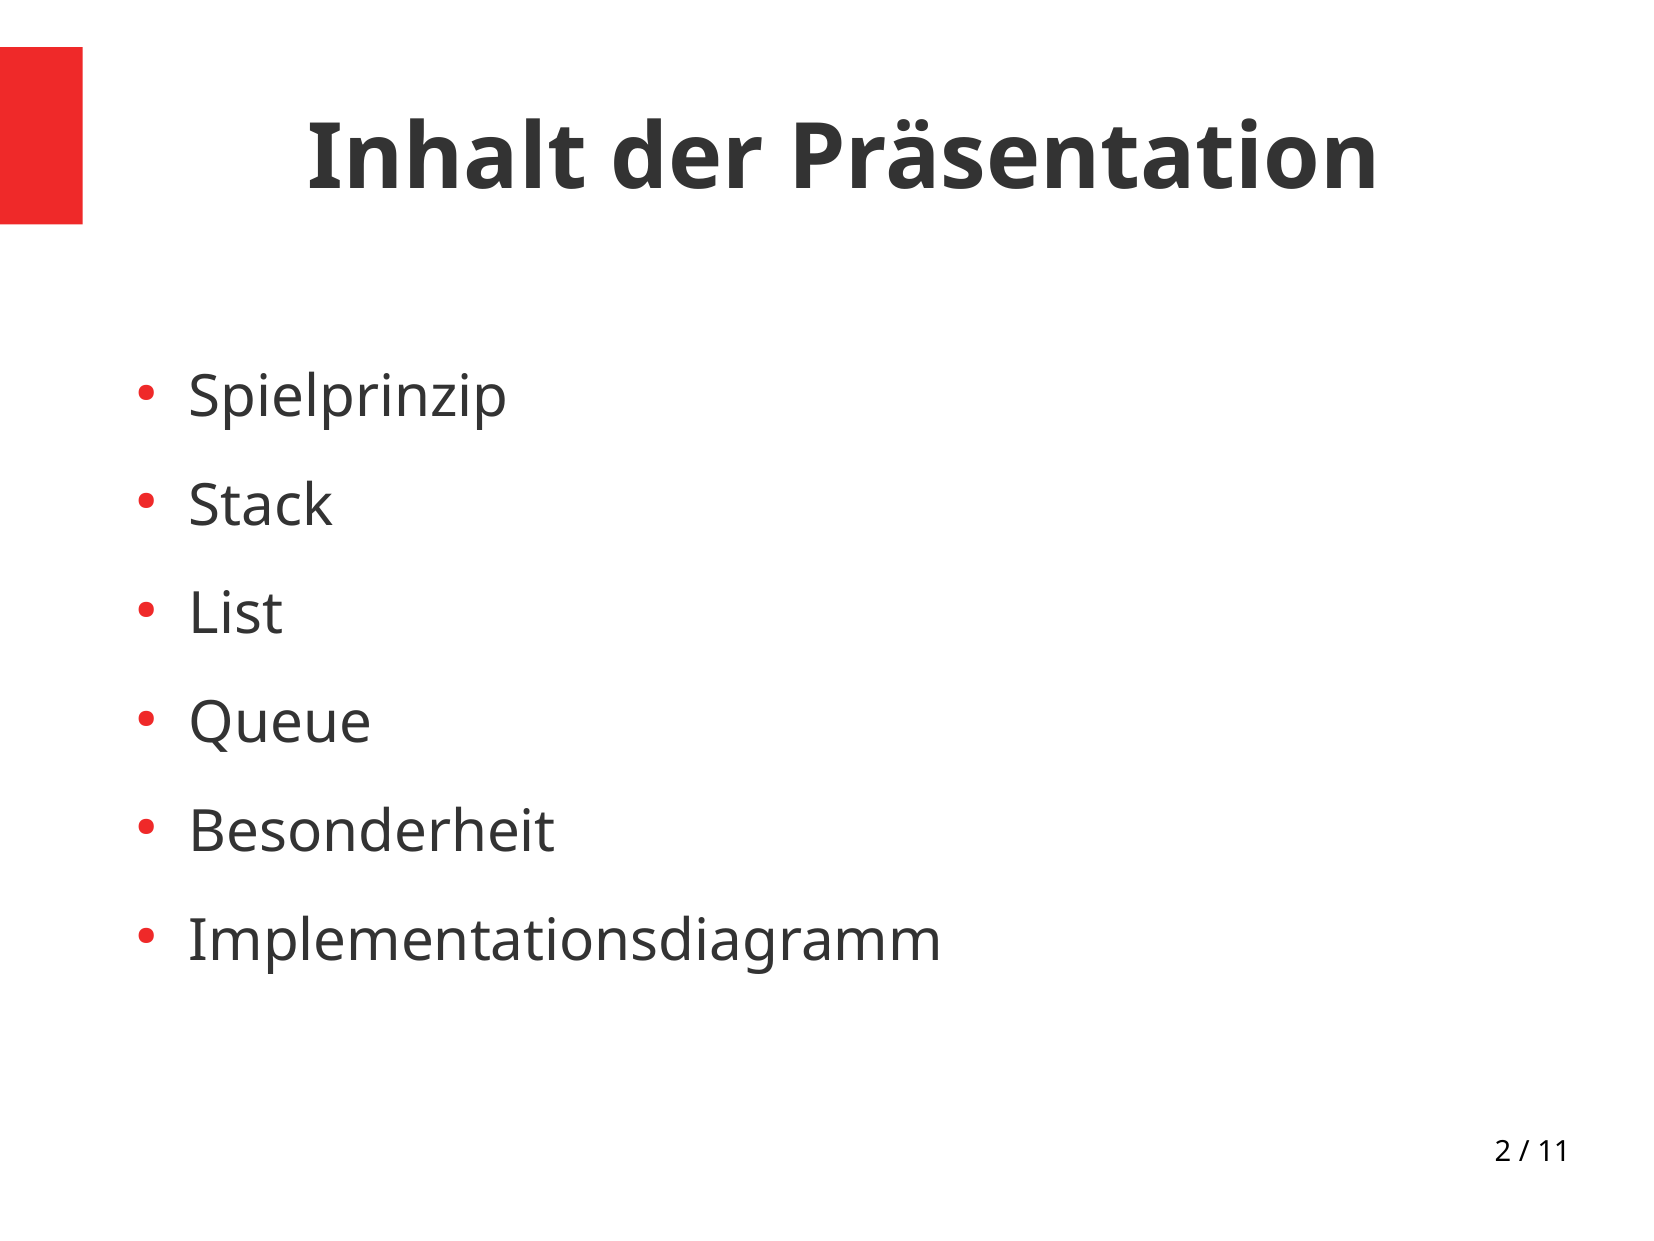

# Inhalt der Präsentation
Spielprinzip
Stack
List
Queue
Besonderheit
Implementationsdiagramm
2